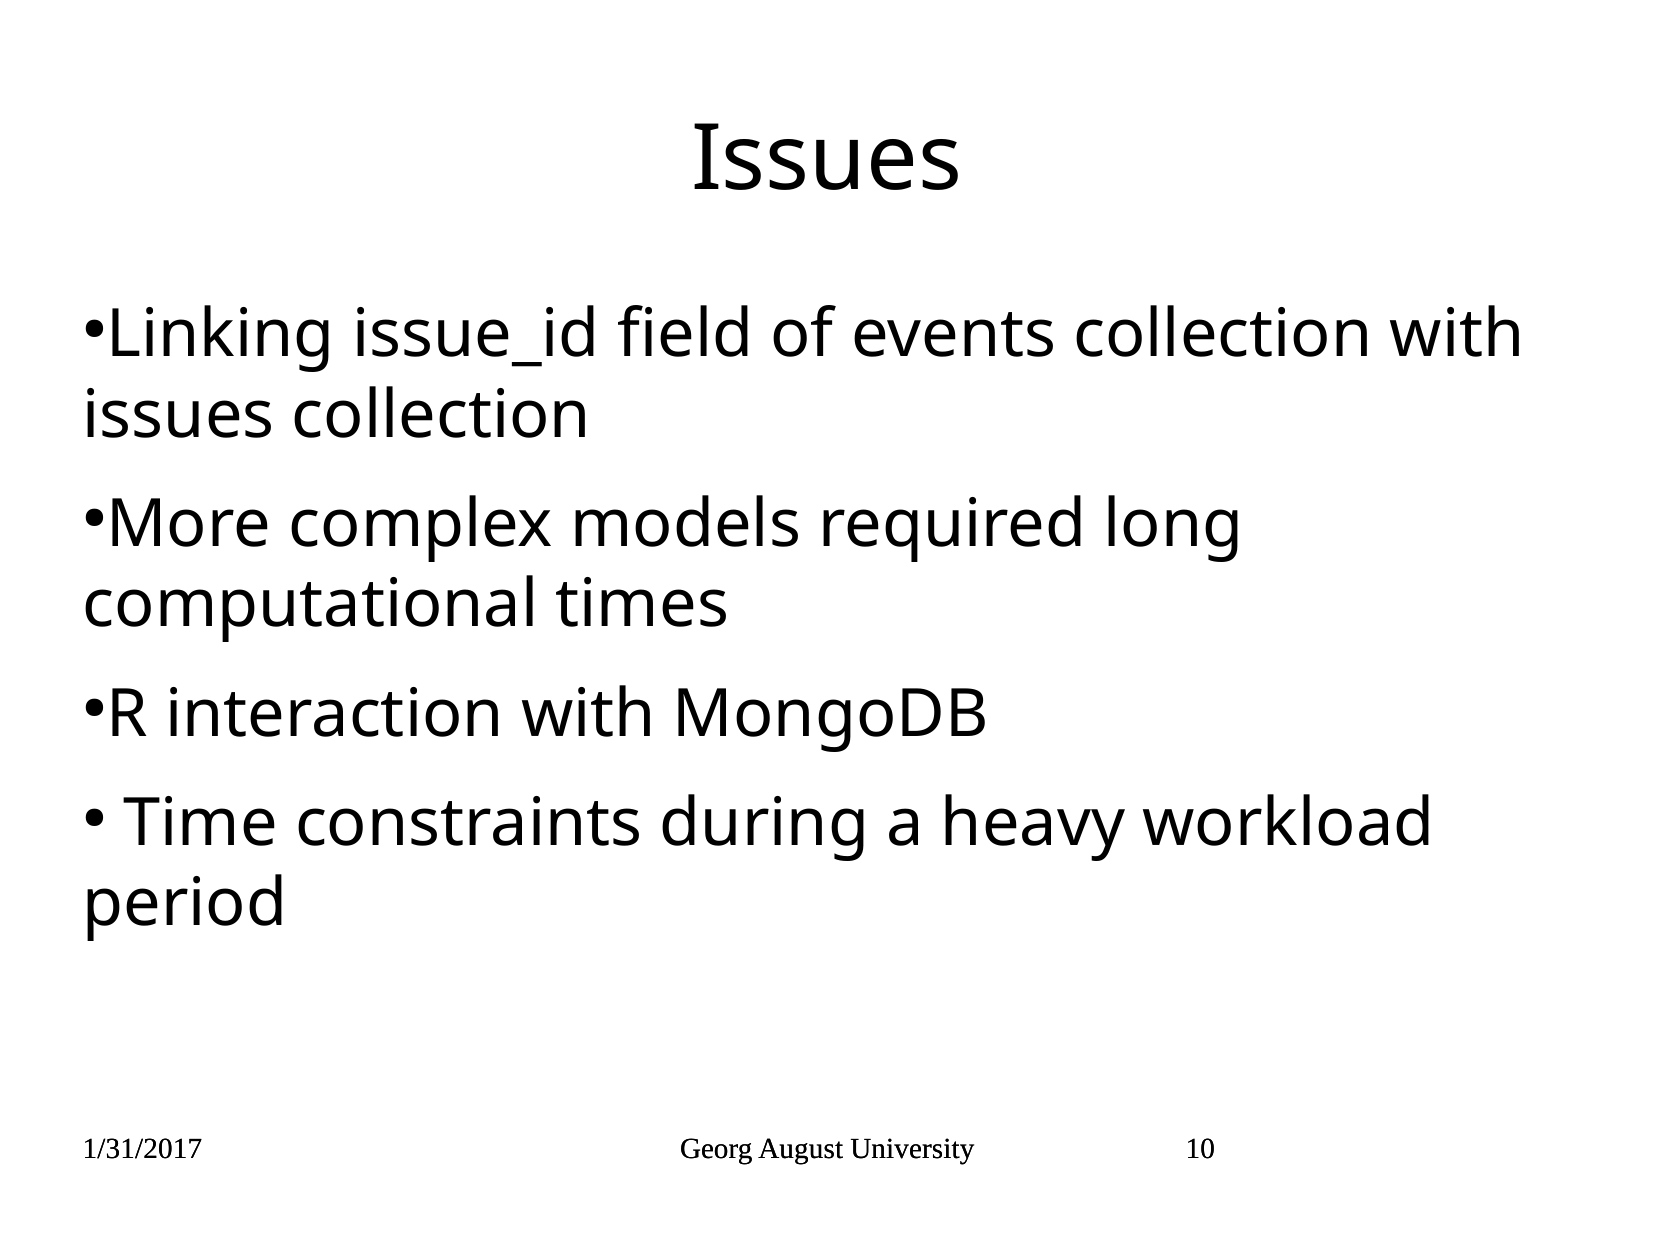

# Issues
Linking issue_id field of events collection with issues collection
More complex models required long computational times
R interaction with MongoDB
 Time constraints during a heavy workload period
1/31/2017
1/31/2017
Georg August University
Georg August University